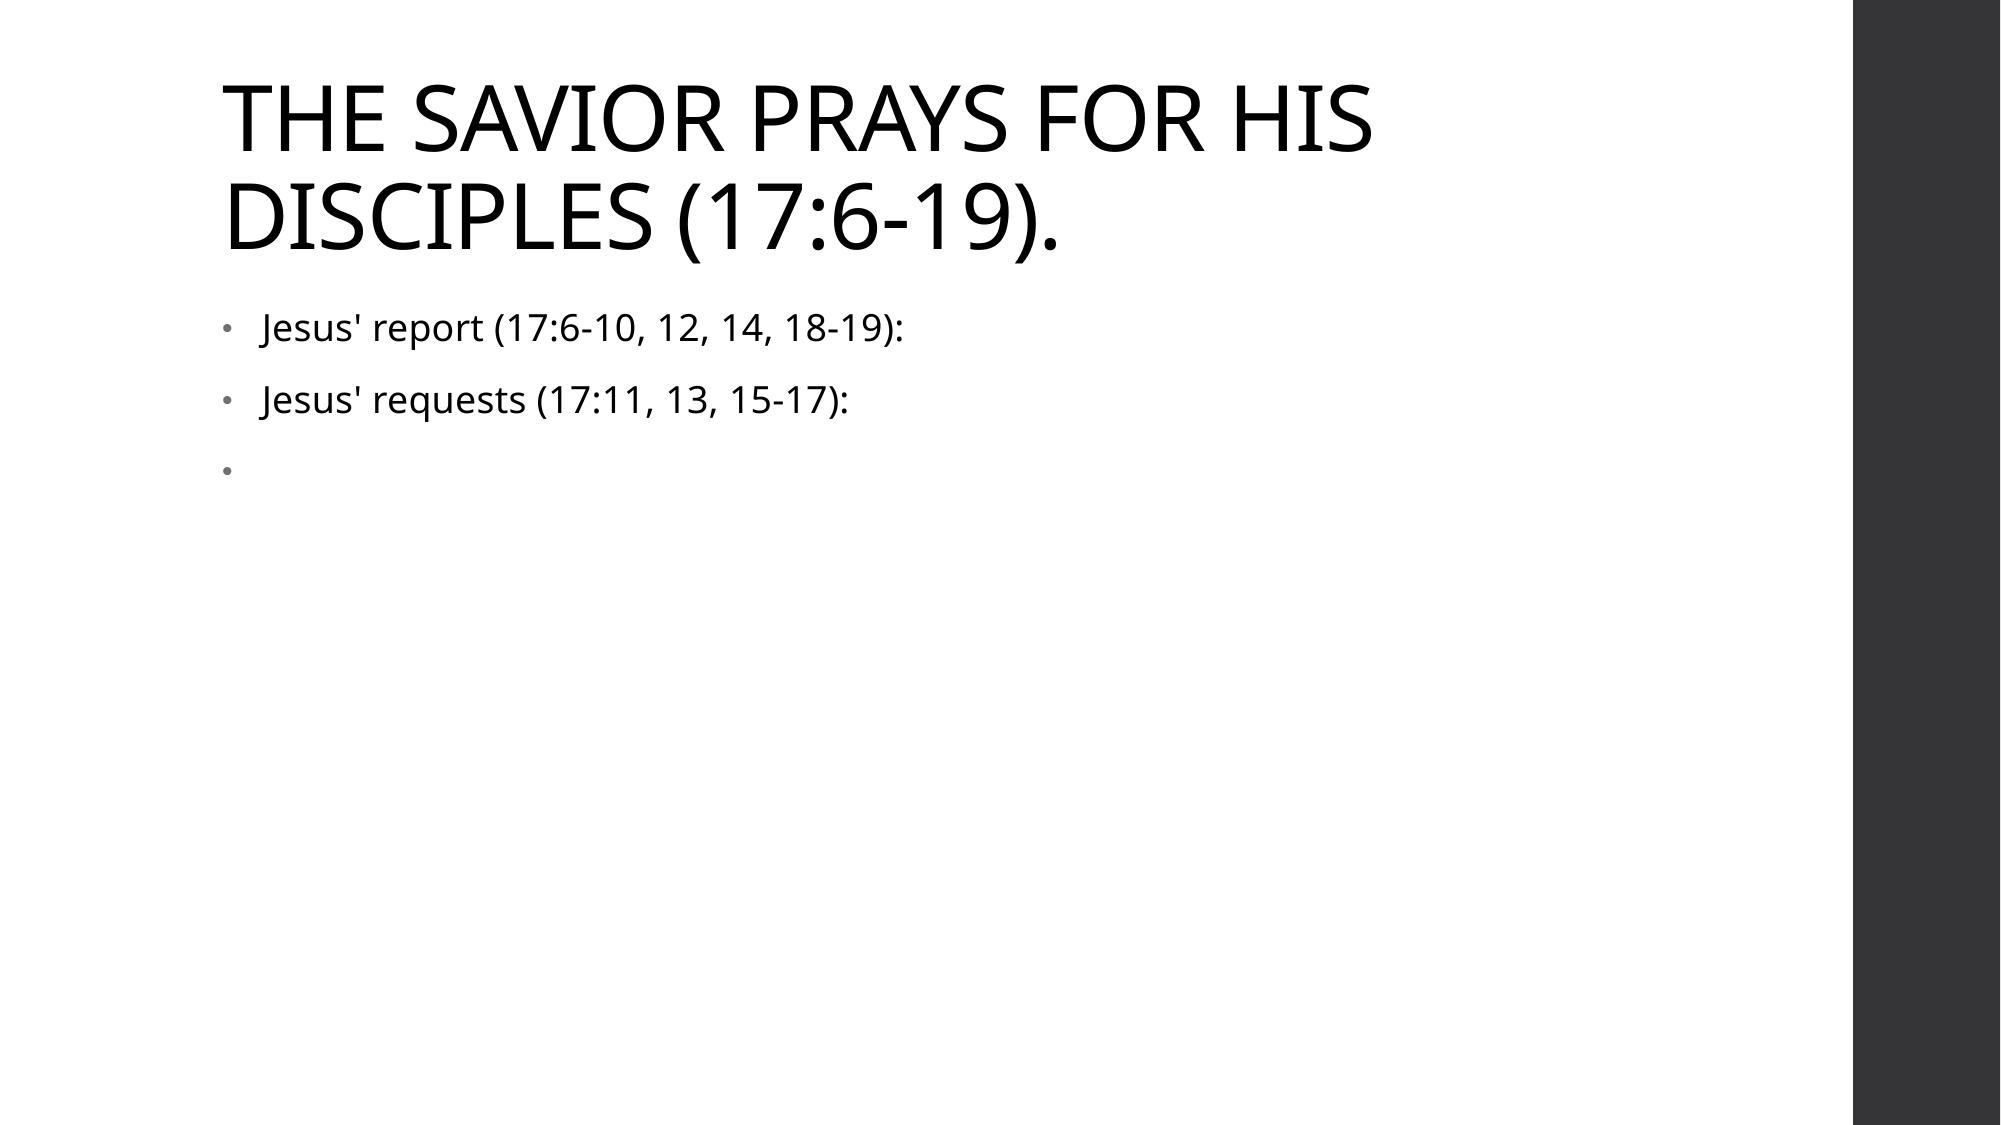

# THE SAVIOR PRAYS FOR HIS DISCIPLES (17:6-19).
 Jesus' report (17:6-10, 12, 14, 18-19):
 Jesus' requests (17:11, 13, 15-17):